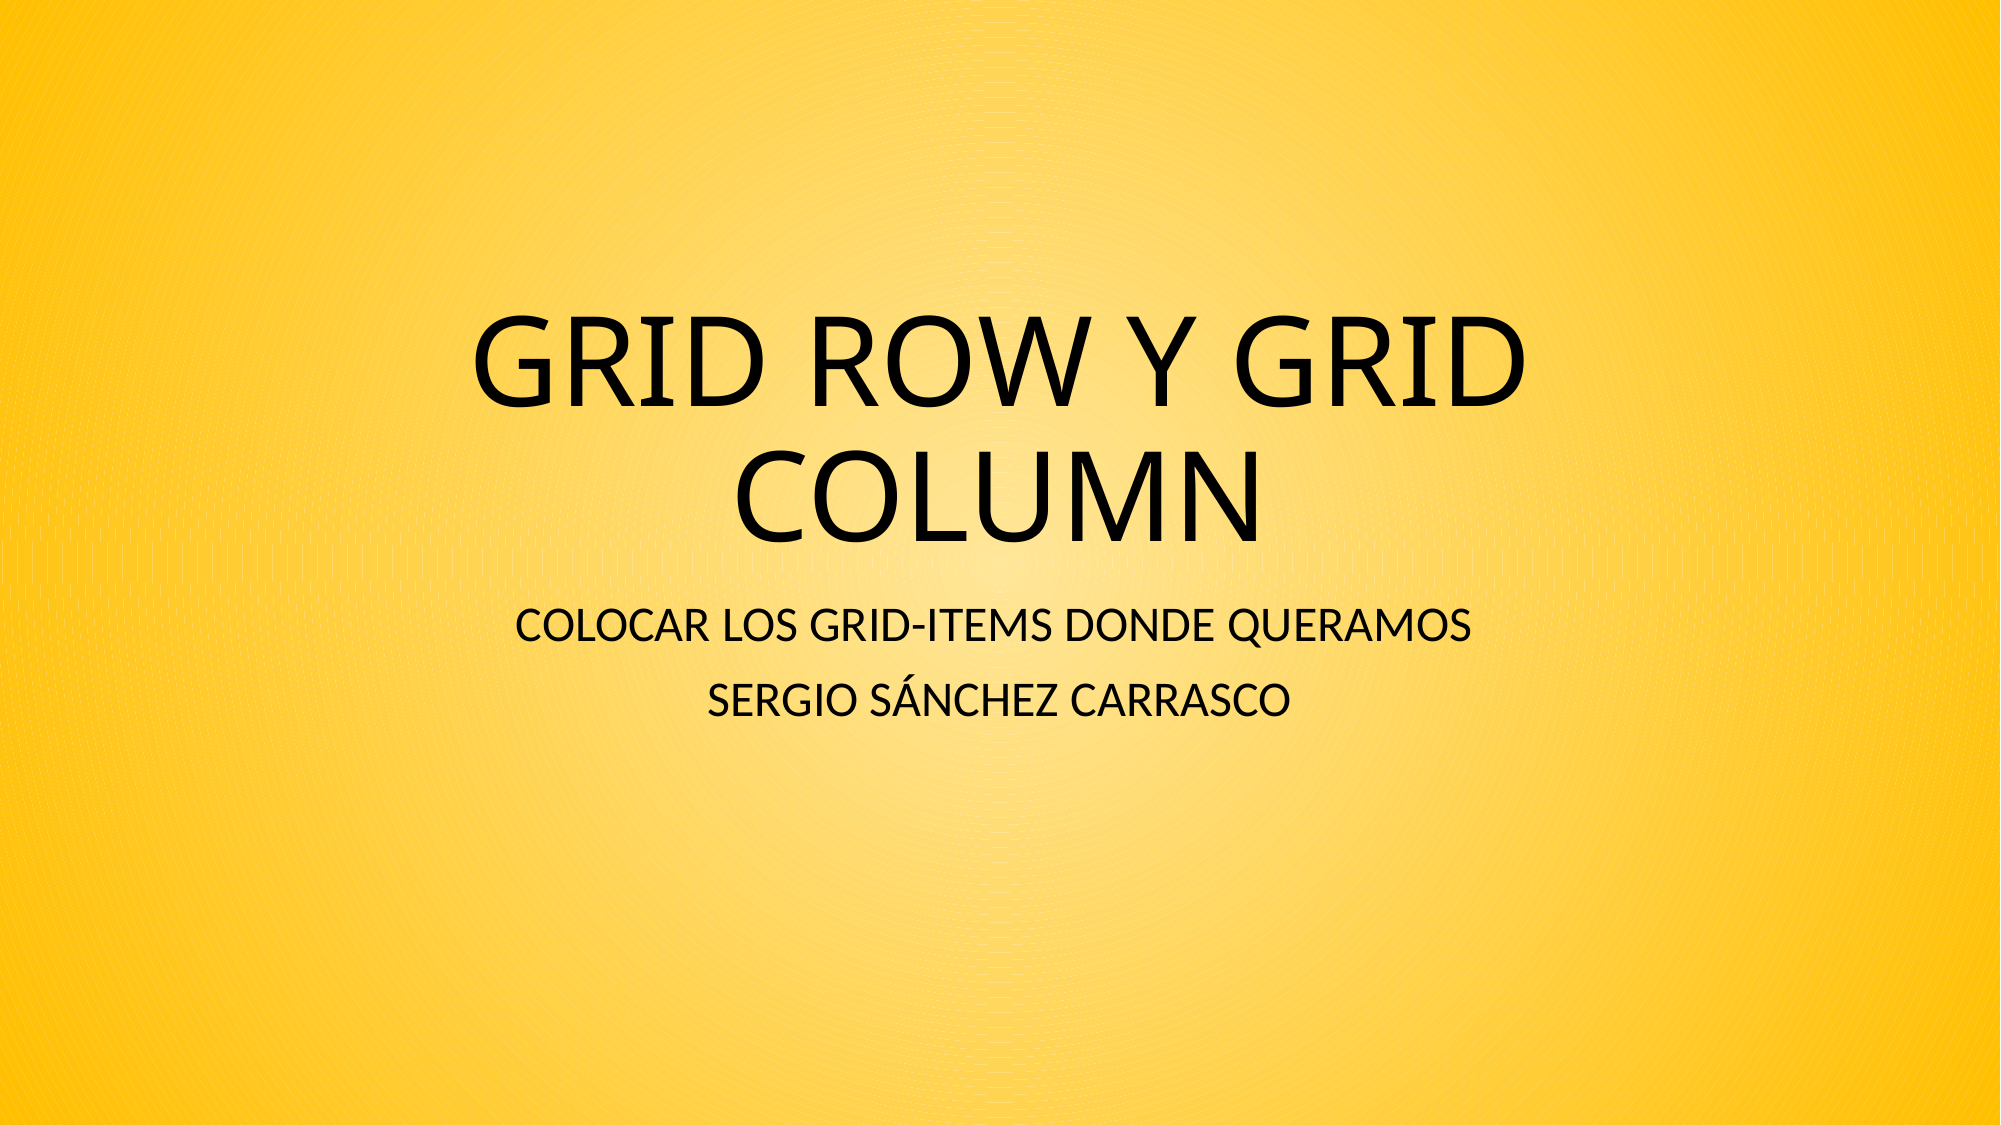

# GRID ROW Y GRID COLUMN
COLOCAR LOS GRID-ITEMS DONDE QUERAMOS
SERGIO SÁNCHEZ CARRASCO